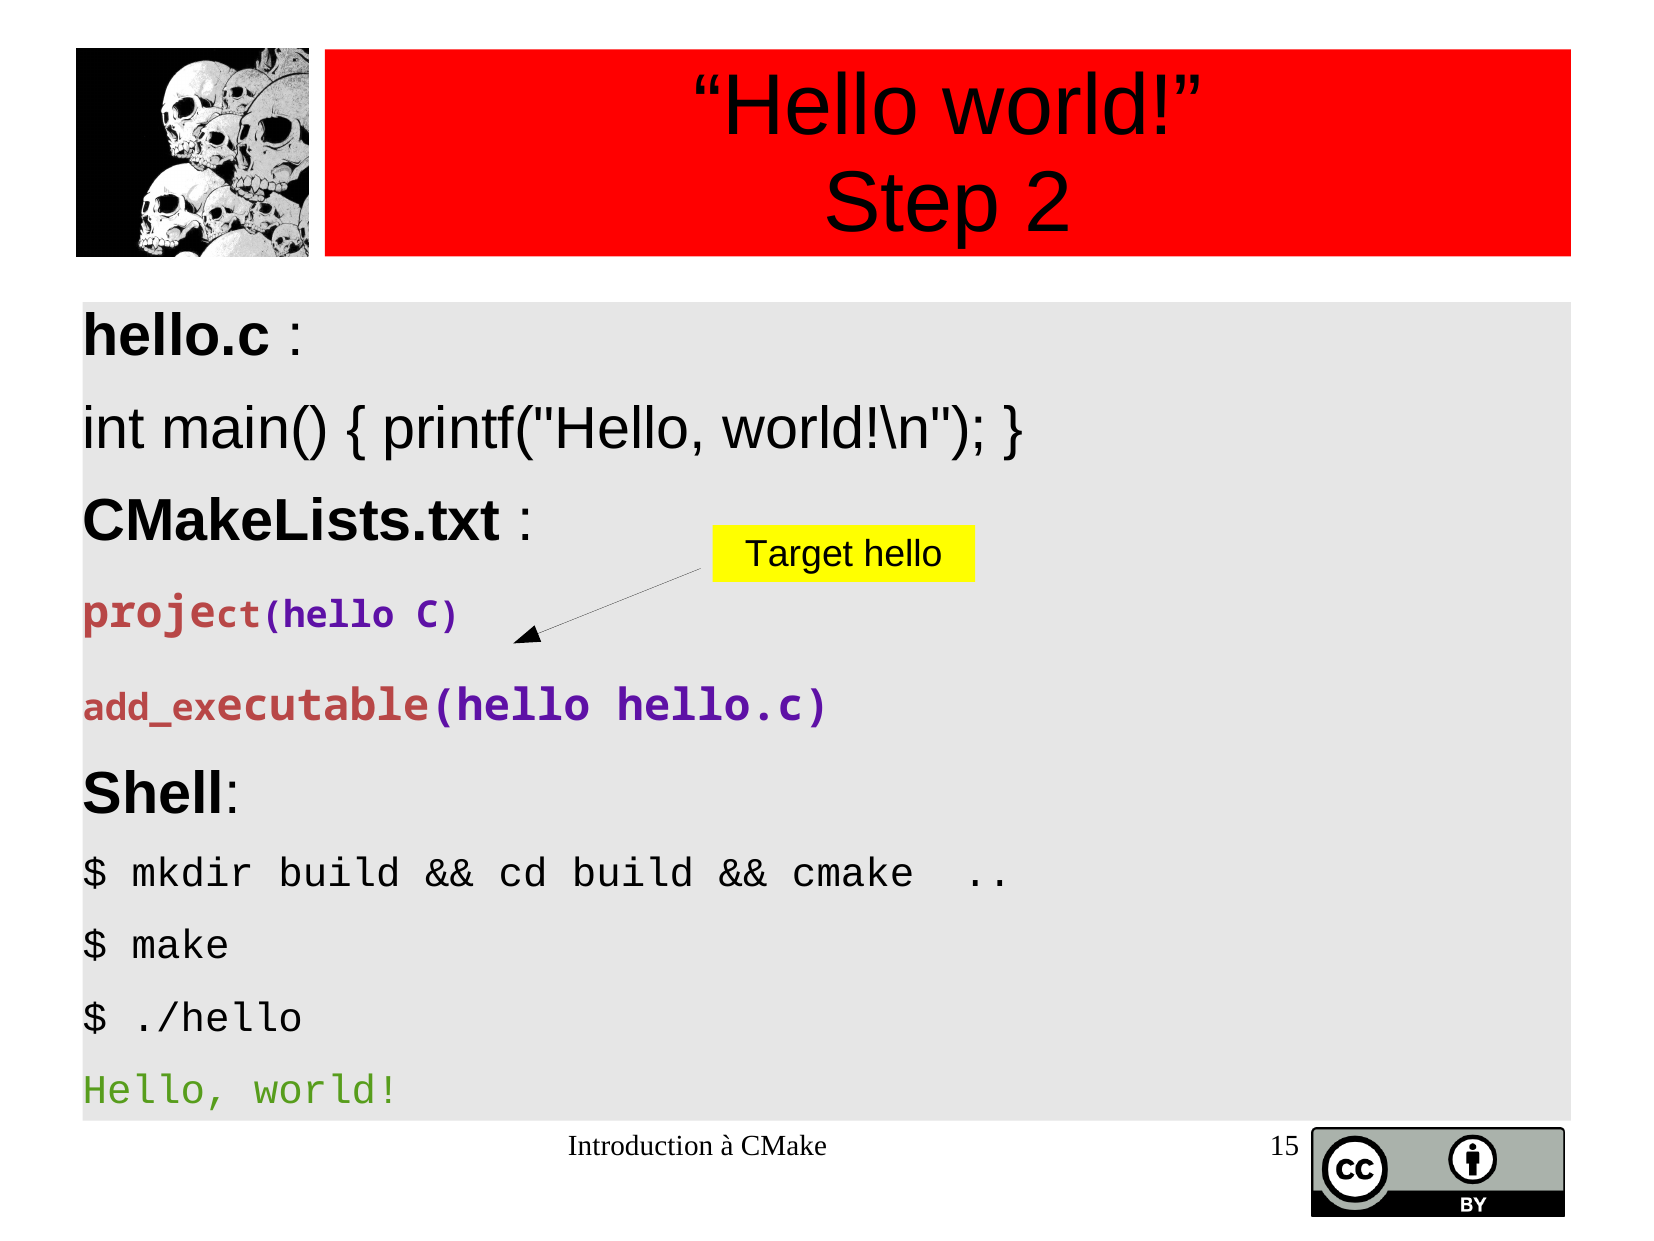

# “Hello world!” Step 2
hello.c :
int main() { printf("Hello, world!\n"); }
CMakeLists.txt :
project(hello C)
add_executable(hello hello.c)
Shell:
$ mkdir build && cd build && cmake ..
$ make
$ ./hello
Hello, world!
Target hello
Introduction à CMake
15